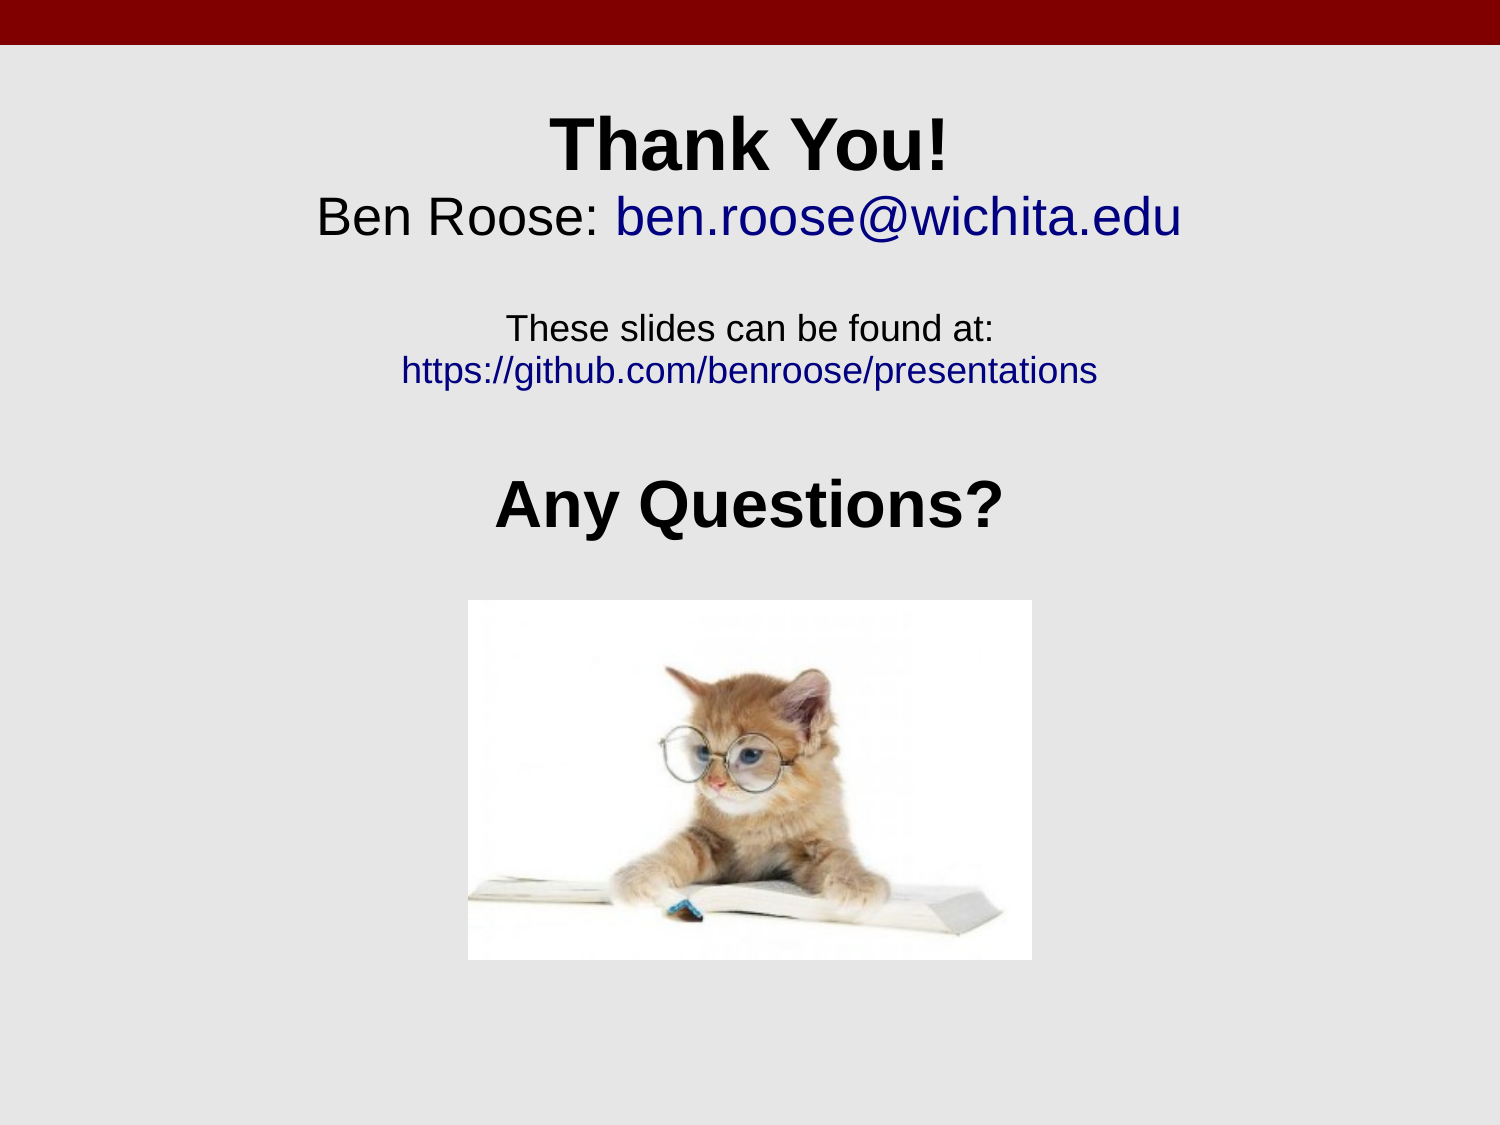

# Thank You! Ben Roose: ben.roose@wichita.edu These slides can be found at: https://github.com/benroose/presentations Any Questions?